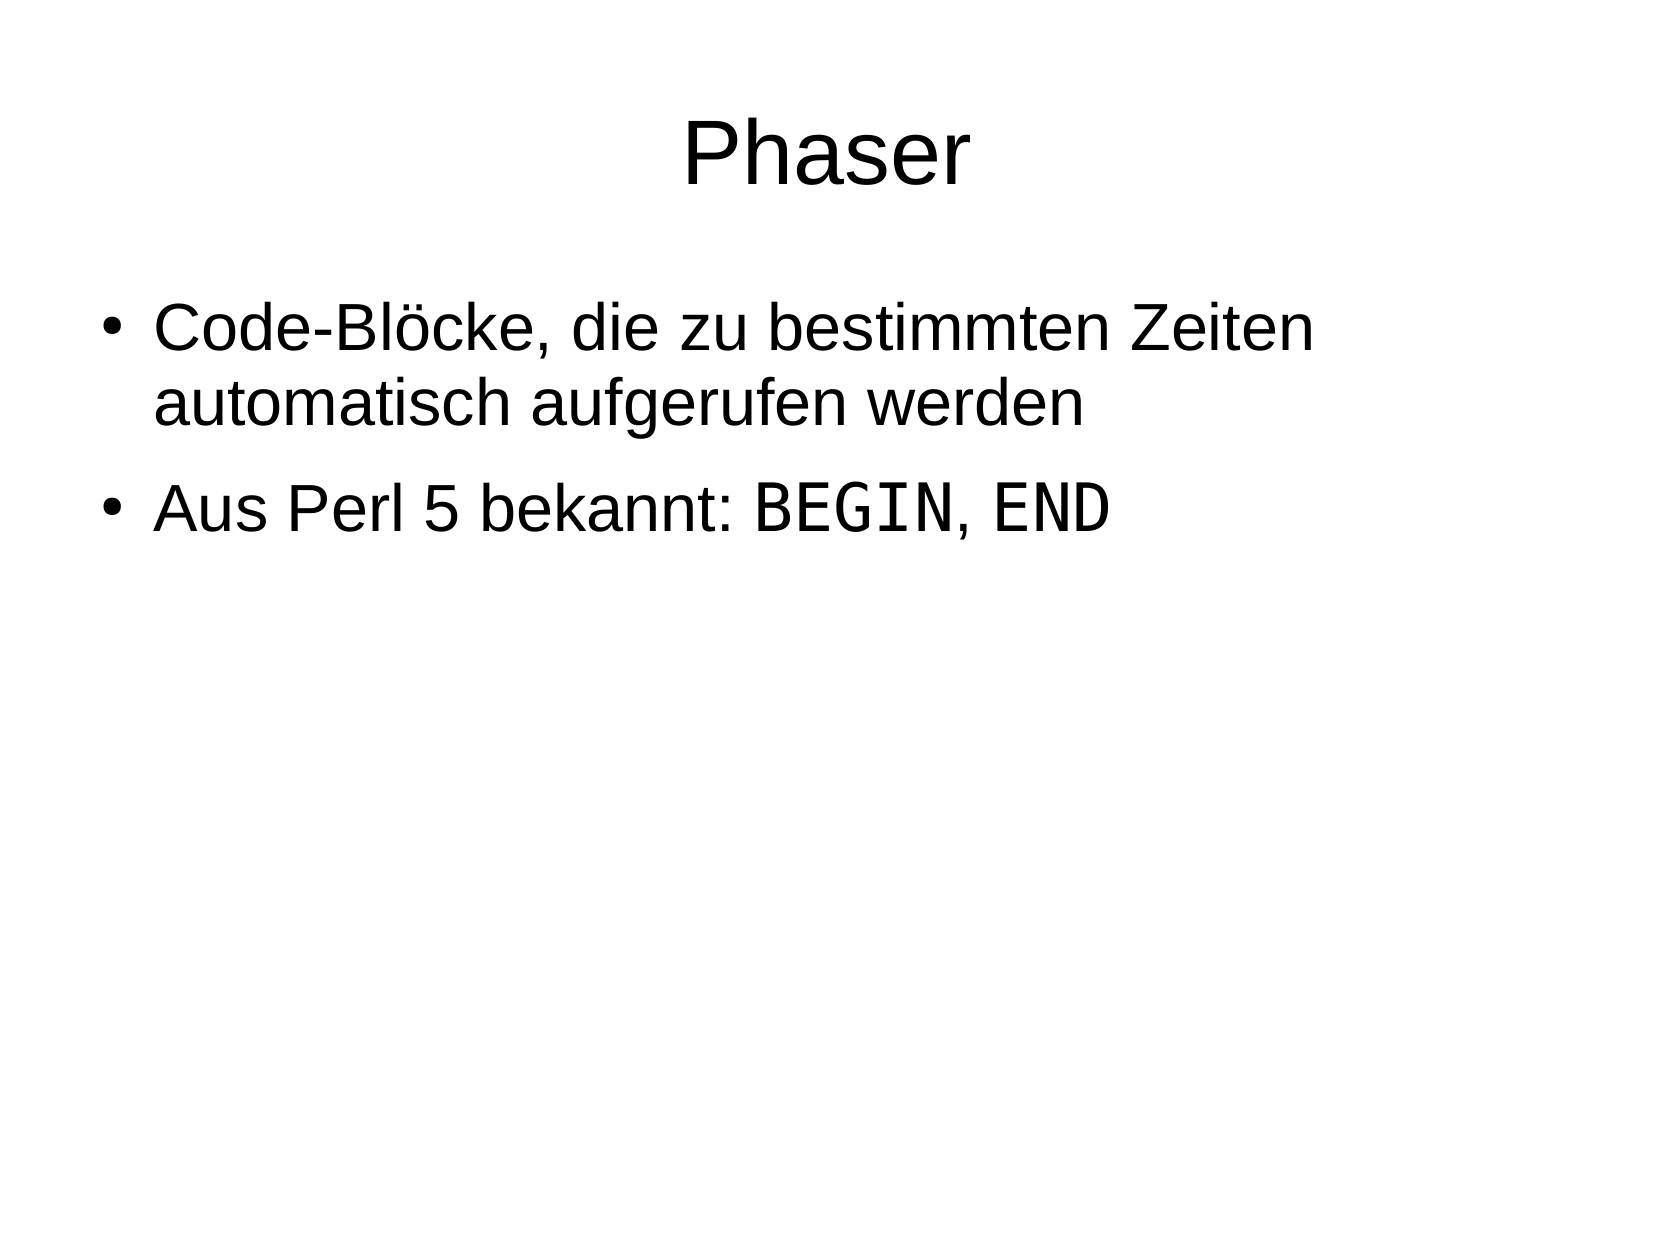

# Phaser
Code-Blöcke, die zu bestimmten Zeiten automatisch aufgerufen werden
Aus Perl 5 bekannt: BEGIN, END